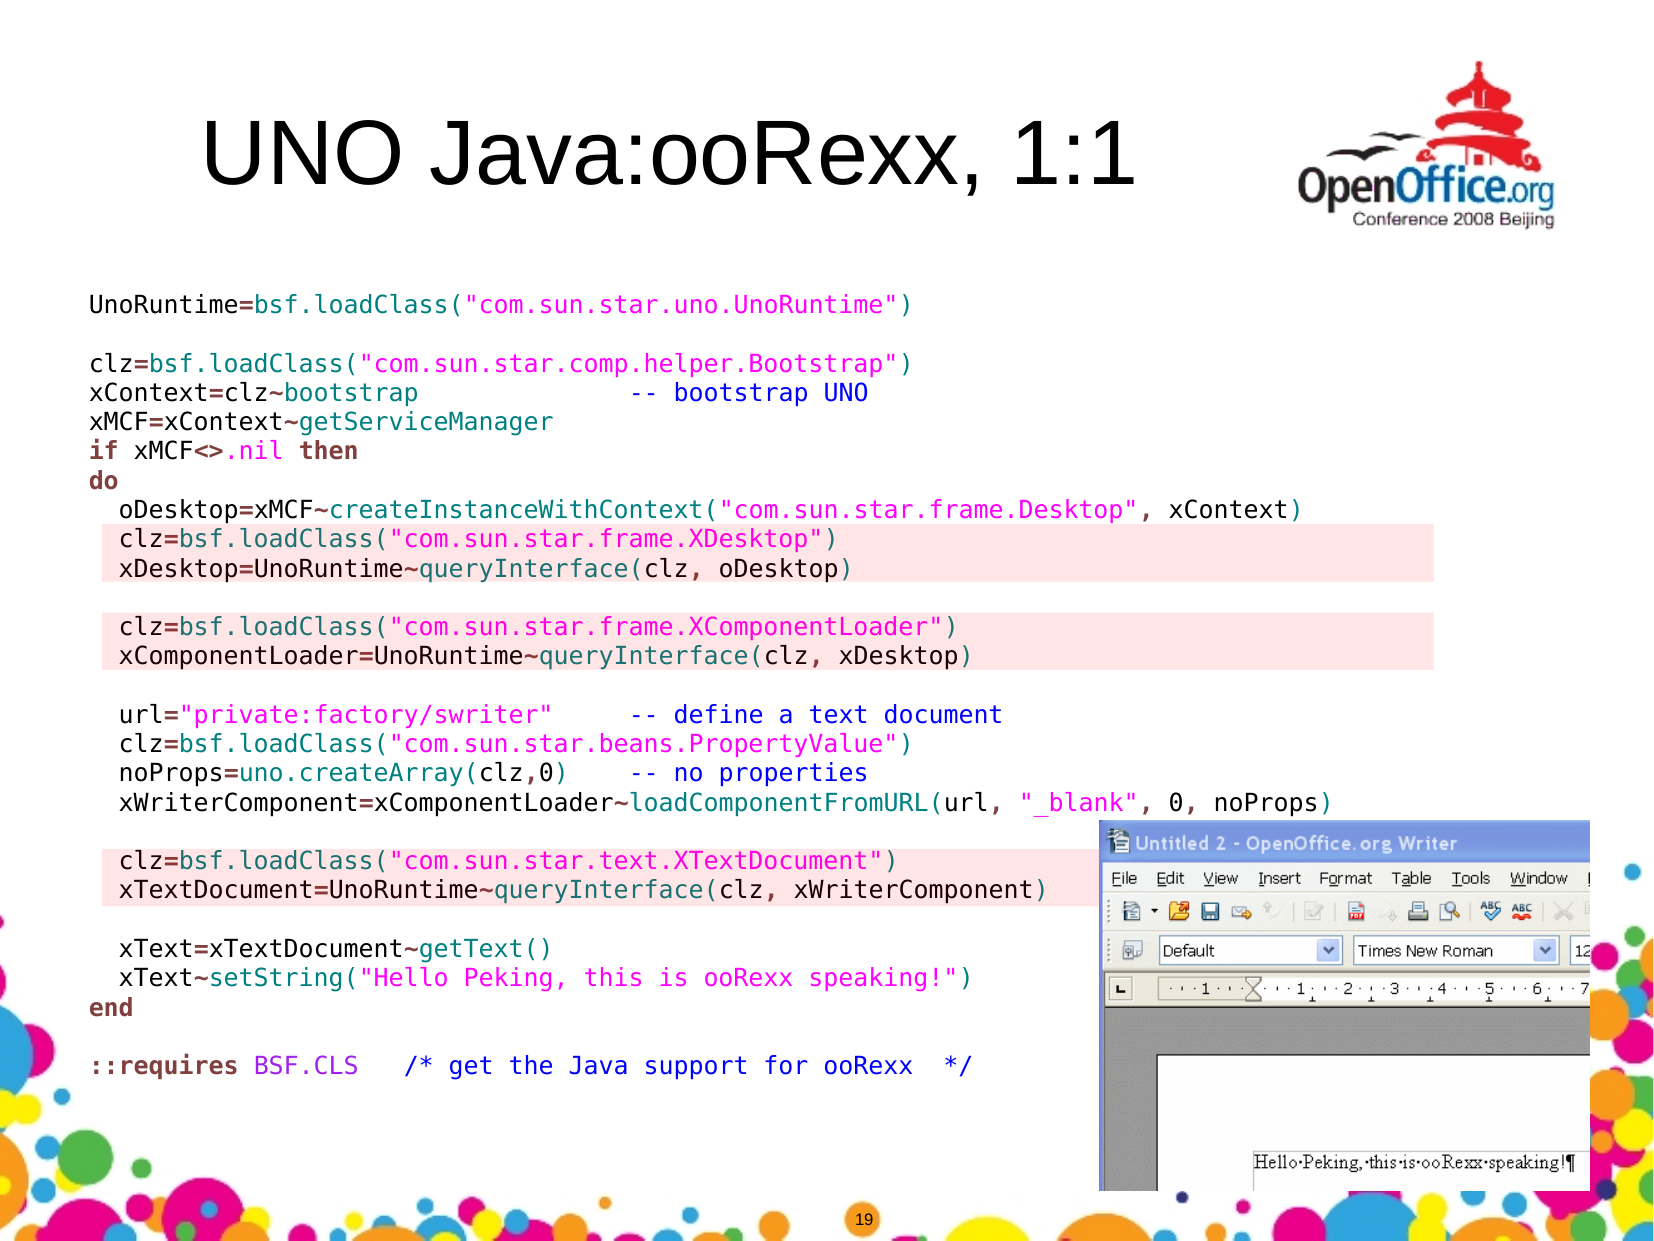

# UNO Java:ooRexx, 1:1
UnoRuntime=bsf.loadClass("com.sun.star.uno.UnoRuntime")
clz=bsf.loadClass("com.sun.star.comp.helper.Bootstrap")
xContext=clz~bootstrap -- bootstrap UNO
xMCF=xContext~getServiceManager
if xMCF<>.nil then
do
 oDesktop=xMCF~createInstanceWithContext("com.sun.star.frame.Desktop", xContext)
 clz=bsf.loadClass("com.sun.star.frame.XDesktop")
 xDesktop=UnoRuntime~queryInterface(clz, oDesktop)
 clz=bsf.loadClass("com.sun.star.frame.XComponentLoader")
 xComponentLoader=UnoRuntime~queryInterface(clz, xDesktop)
 url="private:factory/swriter" -- define a text document
 clz=bsf.loadClass("com.sun.star.beans.PropertyValue")
 noProps=uno.createArray(clz,0) -- no properties
 xWriterComponent=xComponentLoader~loadComponentFromURL(url, "_blank", 0, noProps)
 clz=bsf.loadClass("com.sun.star.text.XTextDocument")
 xTextDocument=UnoRuntime~queryInterface(clz, xWriterComponent)
 xText=xTextDocument~getText()
 xText~setString("Hello Peking, this is ooRexx speaking!")
end
::requires BSF.CLS /* get the Java support for ooRexx */
19